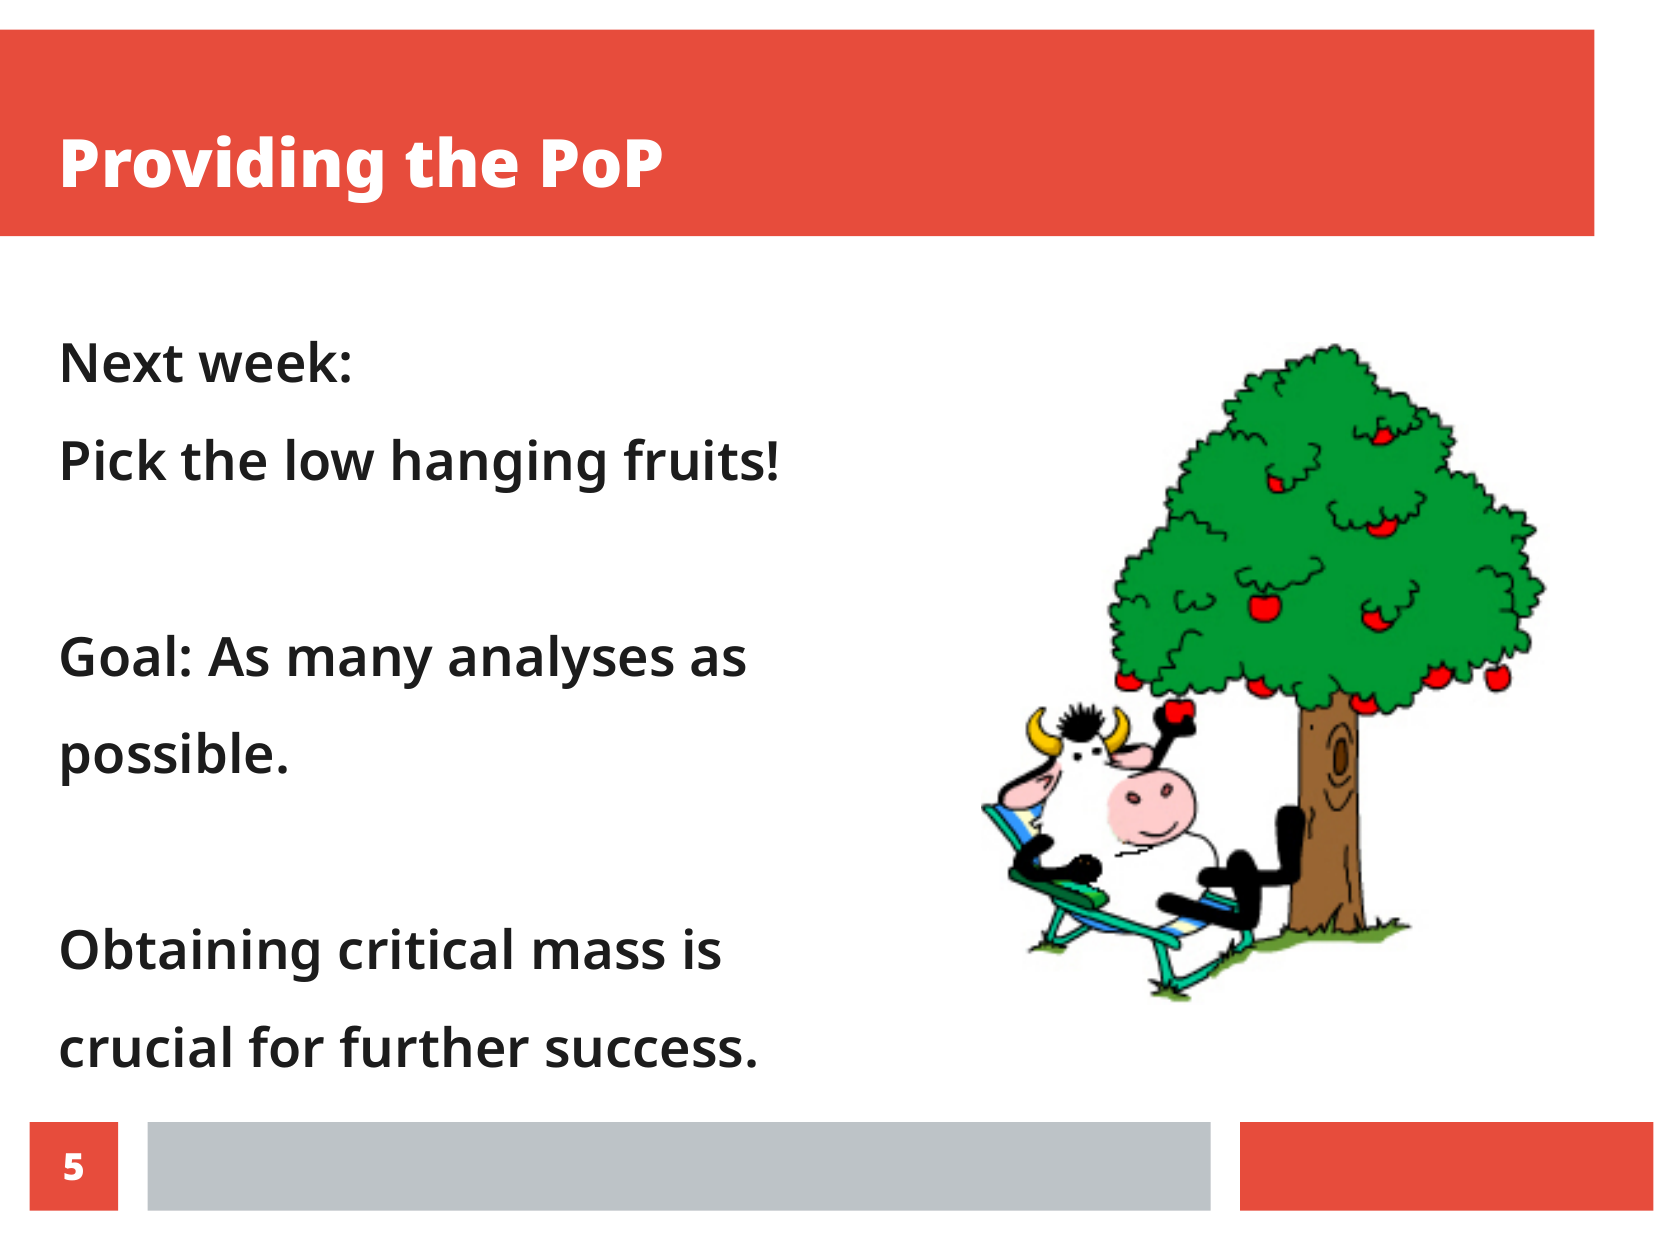

# Providing the PoP
Next week:
Pick the low hanging fruits!
Goal: As many analyses as
possible.
Obtaining critical mass is
crucial for further success.
5